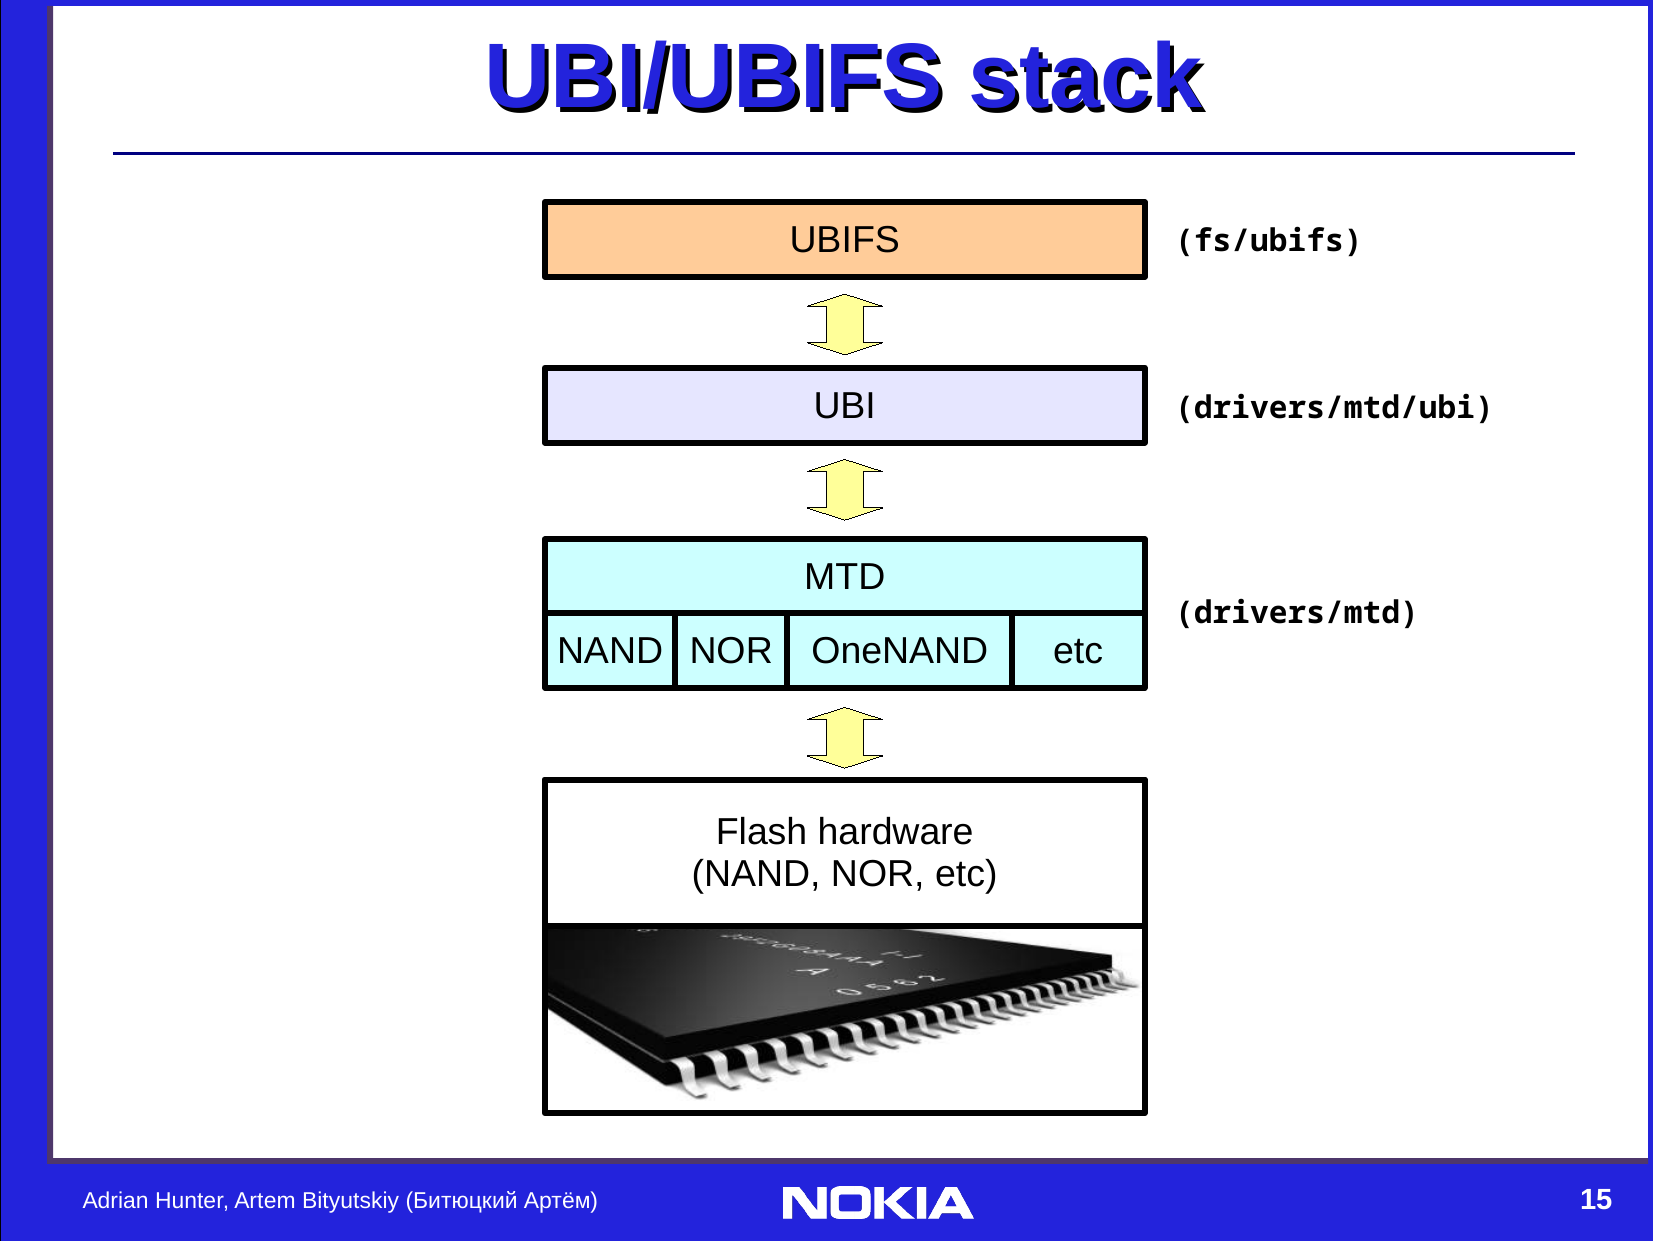

# UBI/UBIFS stack
UBIFS
(fs/ubifs)
UBI
(drivers/mtd/ubi)
MTD
(drivers/mtd)
NAND
NOR
OneNAND
etc
Flash hardware
(NAND, NOR, etc)
15